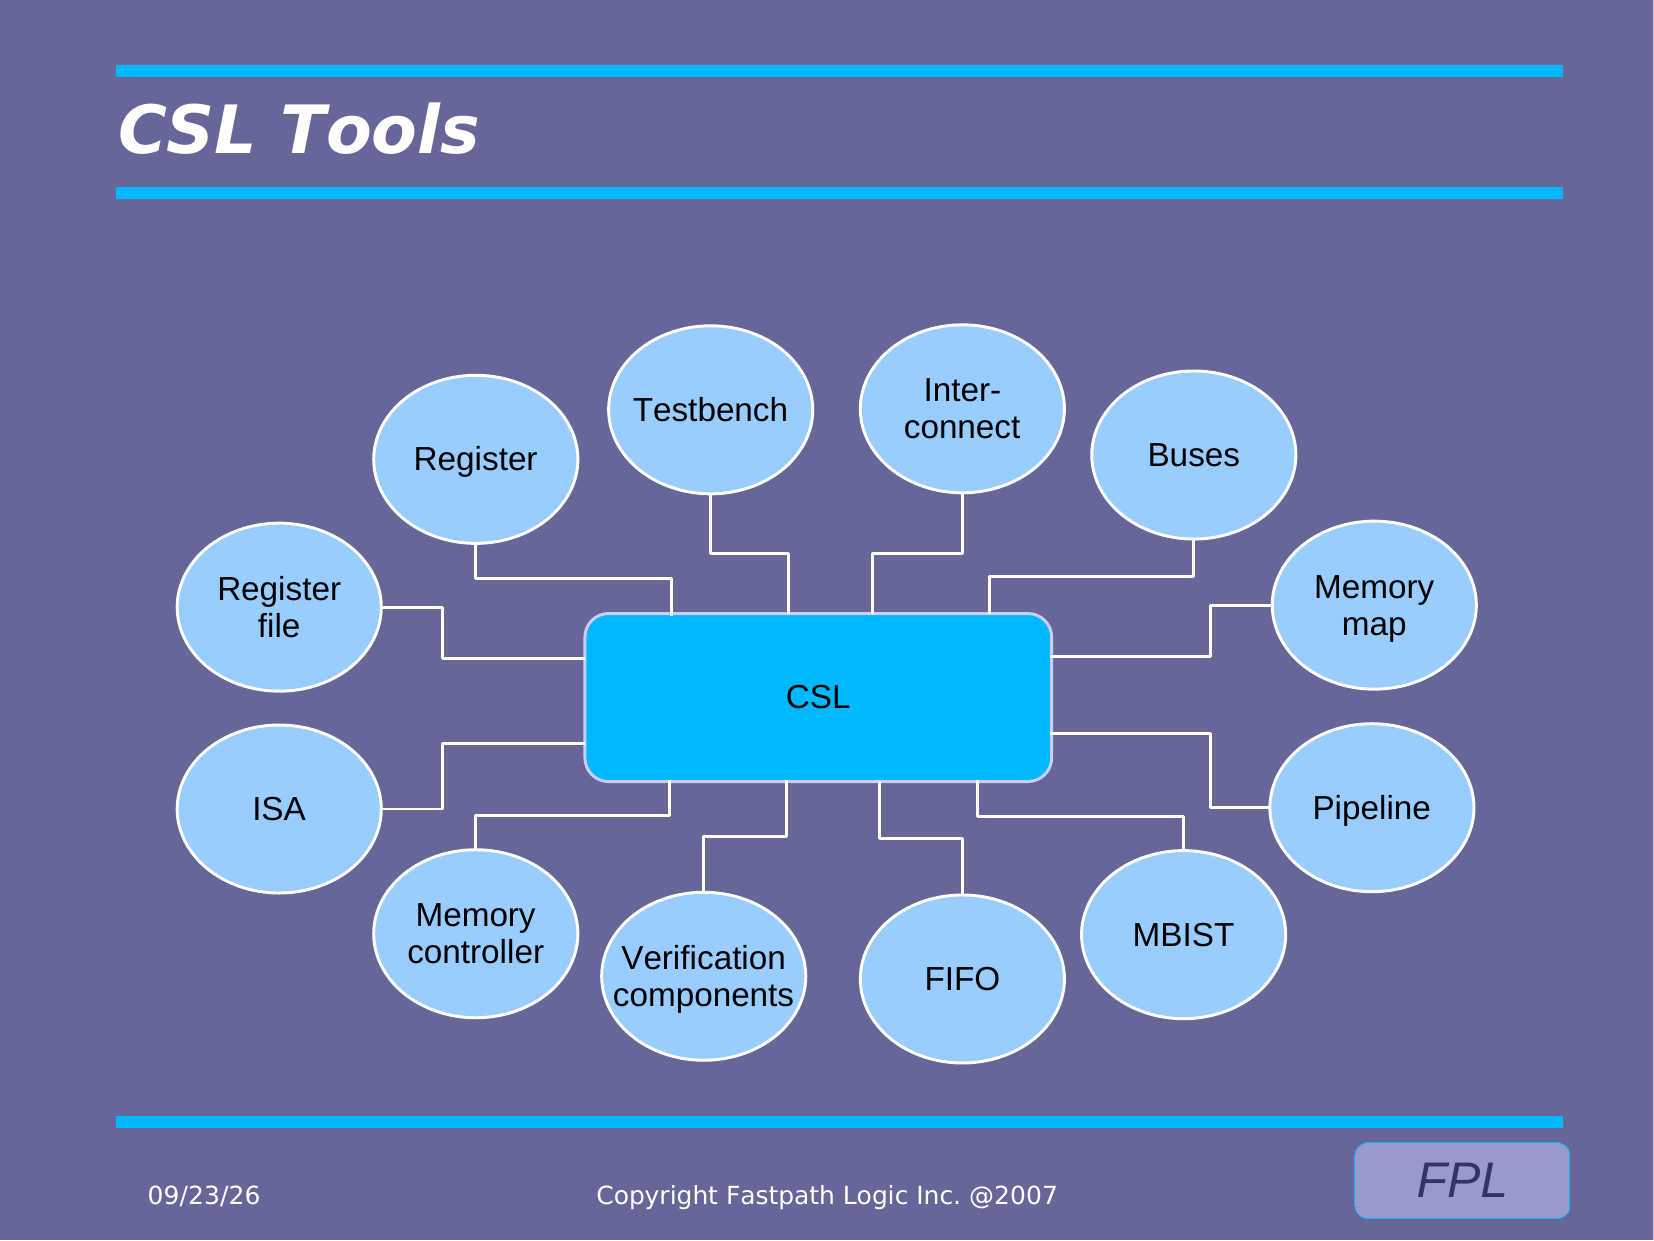

# CSL Tools
Inter-
connect
Testbench
Buses
Register
Memory
map
Register
file
CSL
Pipeline
ISA
Memory
controller
MBIST
Verification
components
FIFO
Copyright Fastpath Logic Inc. @2007